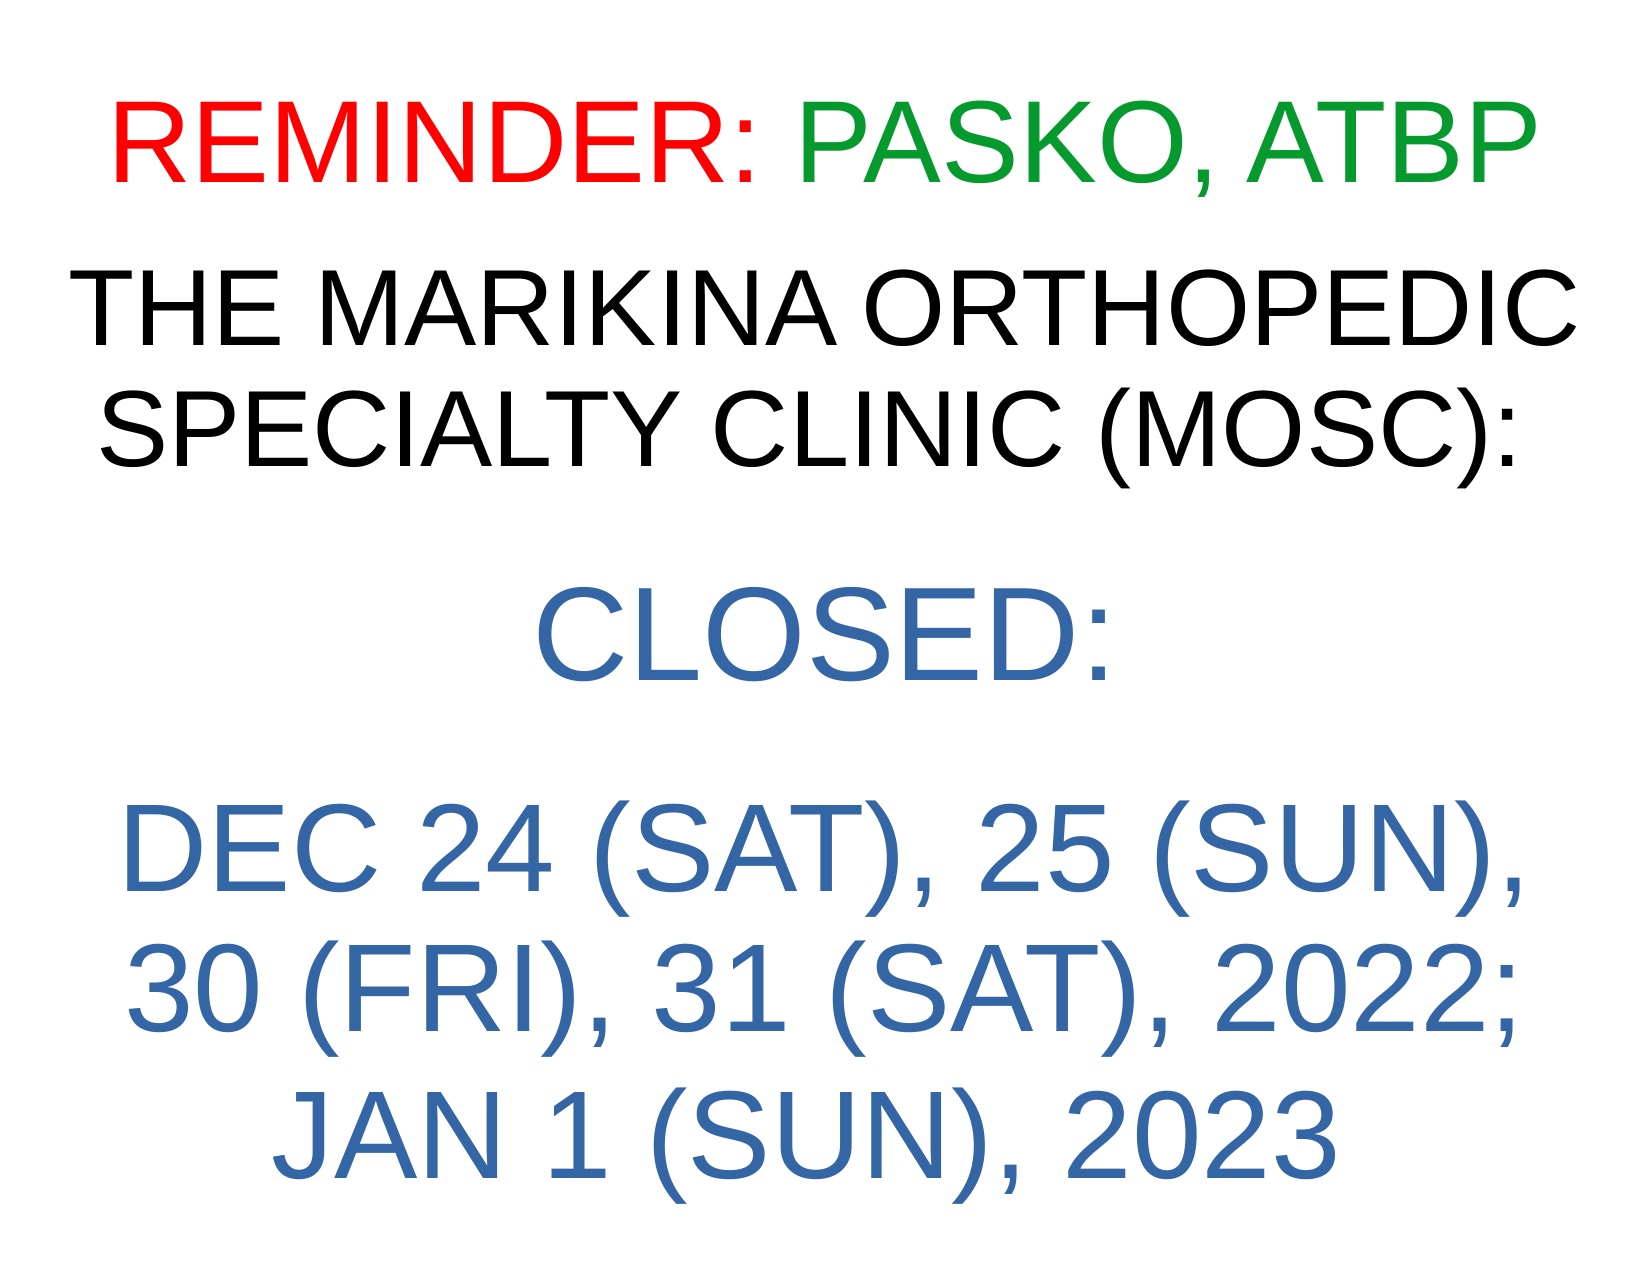

THE MARIKINA ORTHOPEDIC SPECIALTY CLINIC (MOSC):
CLOSED:
DEC 24 (SAT), 25 (SUN), 30 (FRI), 31 (SAT), 2022;
JAN 1 (SUN), 2023
# REMINDER: PASKO, ATBP